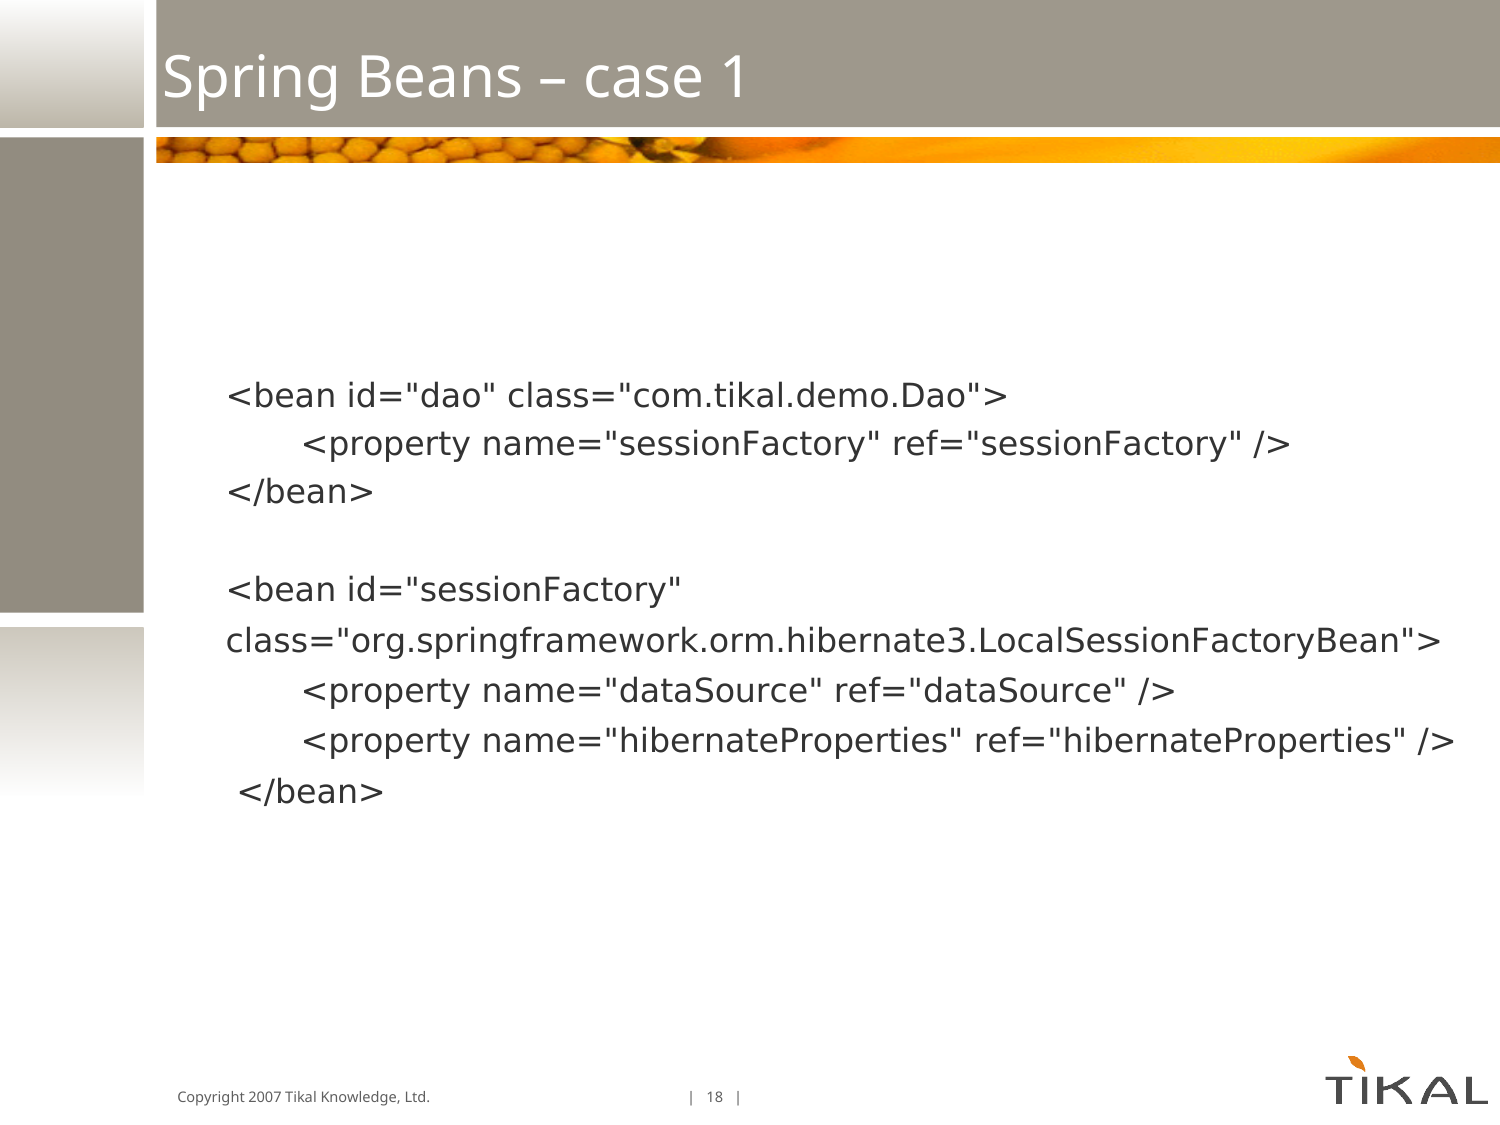

# Spring Beans – case 1
<bean id="dao" class="com.tikal.demo.Dao">
	<property name="sessionFactory" ref="sessionFactory" />
</bean>
	<bean id="sessionFactory"
	class="org.springframework.orm.hibernate3.LocalSessionFactoryBean">
		<property name="dataSource" ref="dataSource" />
		<property name="hibernateProperties" ref="hibernateProperties" />
	 </bean>